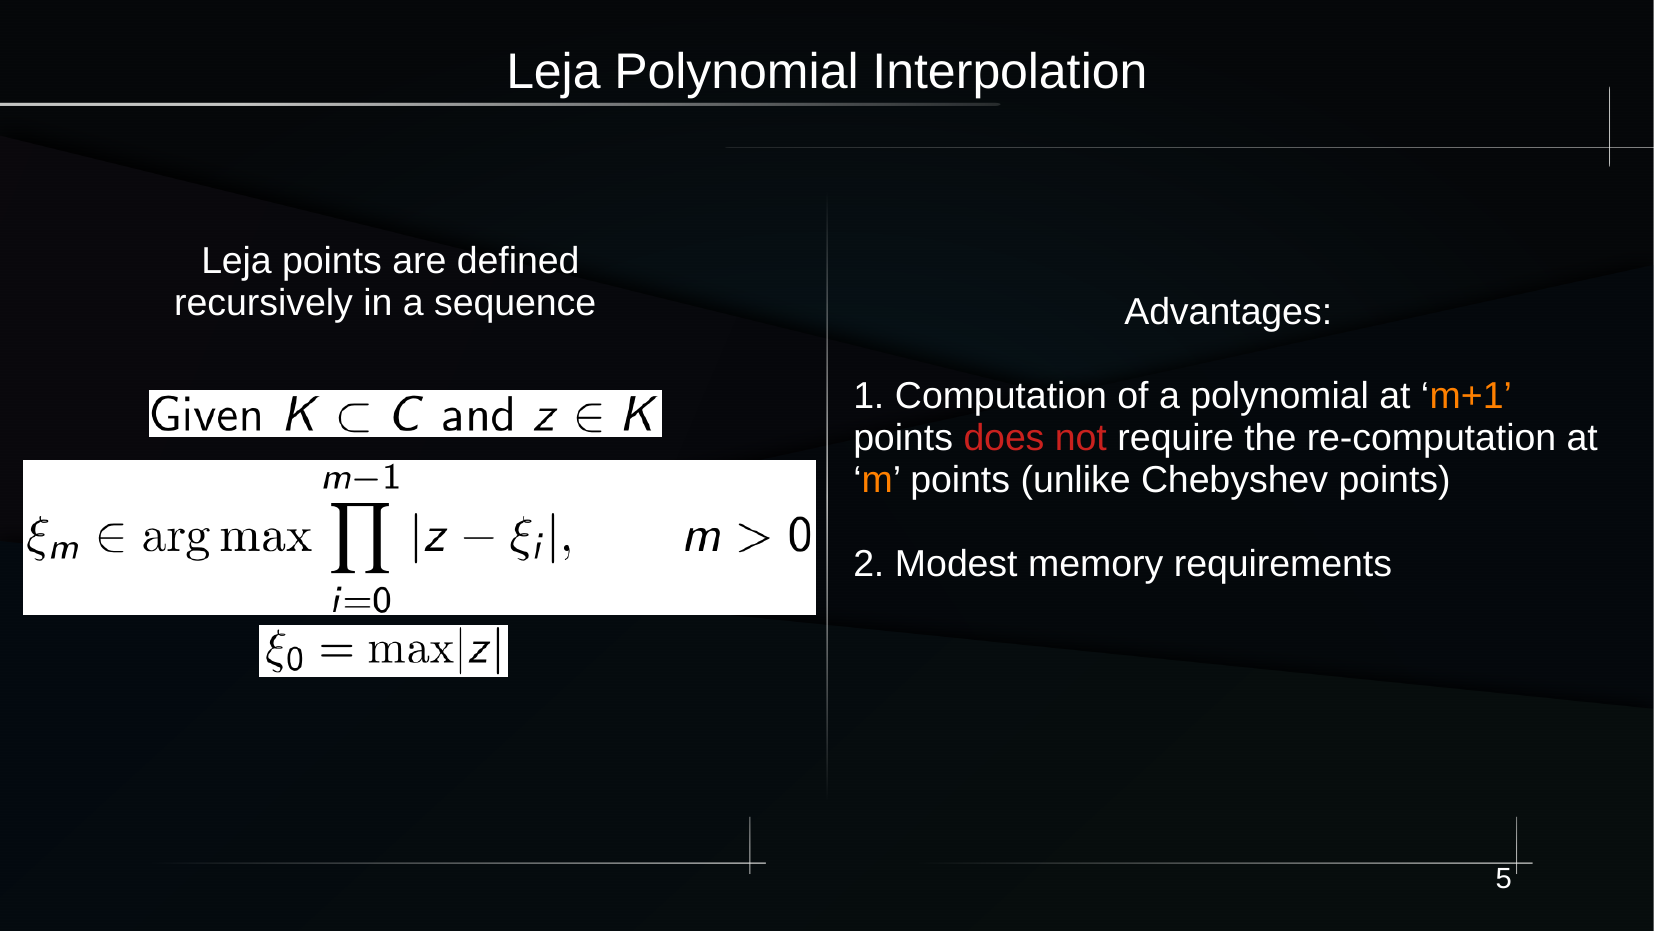

Leja Polynomial Interpolation
Leja points are defined
recursively in a sequence
Advantages:
1. Computation of a polynomial at ‘m+1’ points does not require the re-computation at ‘m’ points (unlike Chebyshev points)
2. Modest memory requirements
5